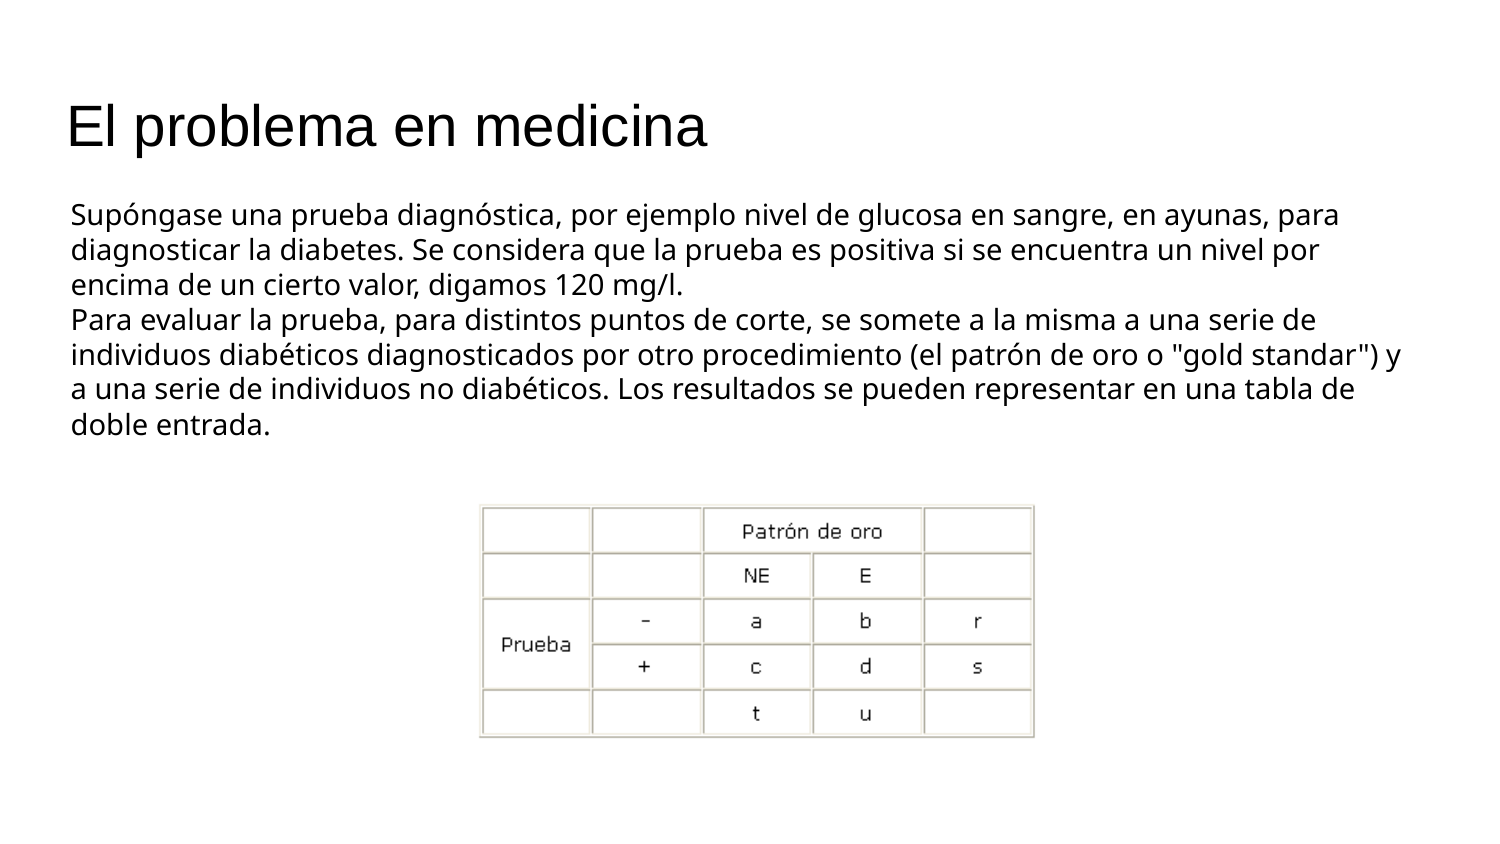

# El problema en medicina
Supóngase una prueba diagnóstica, por ejemplo nivel de glucosa en sangre, en ayunas, para diagnosticar la diabetes. Se considera que la prueba es positiva si se encuentra un nivel por encima de un cierto valor, digamos 120 mg/l.
Para evaluar la prueba, para distintos puntos de corte, se somete a la misma a una serie de individuos diabéticos diagnosticados por otro procedimiento (el patrón de oro o "gold standar") y a una serie de individuos no diabéticos. Los resultados se pueden representar en una tabla de doble entrada.